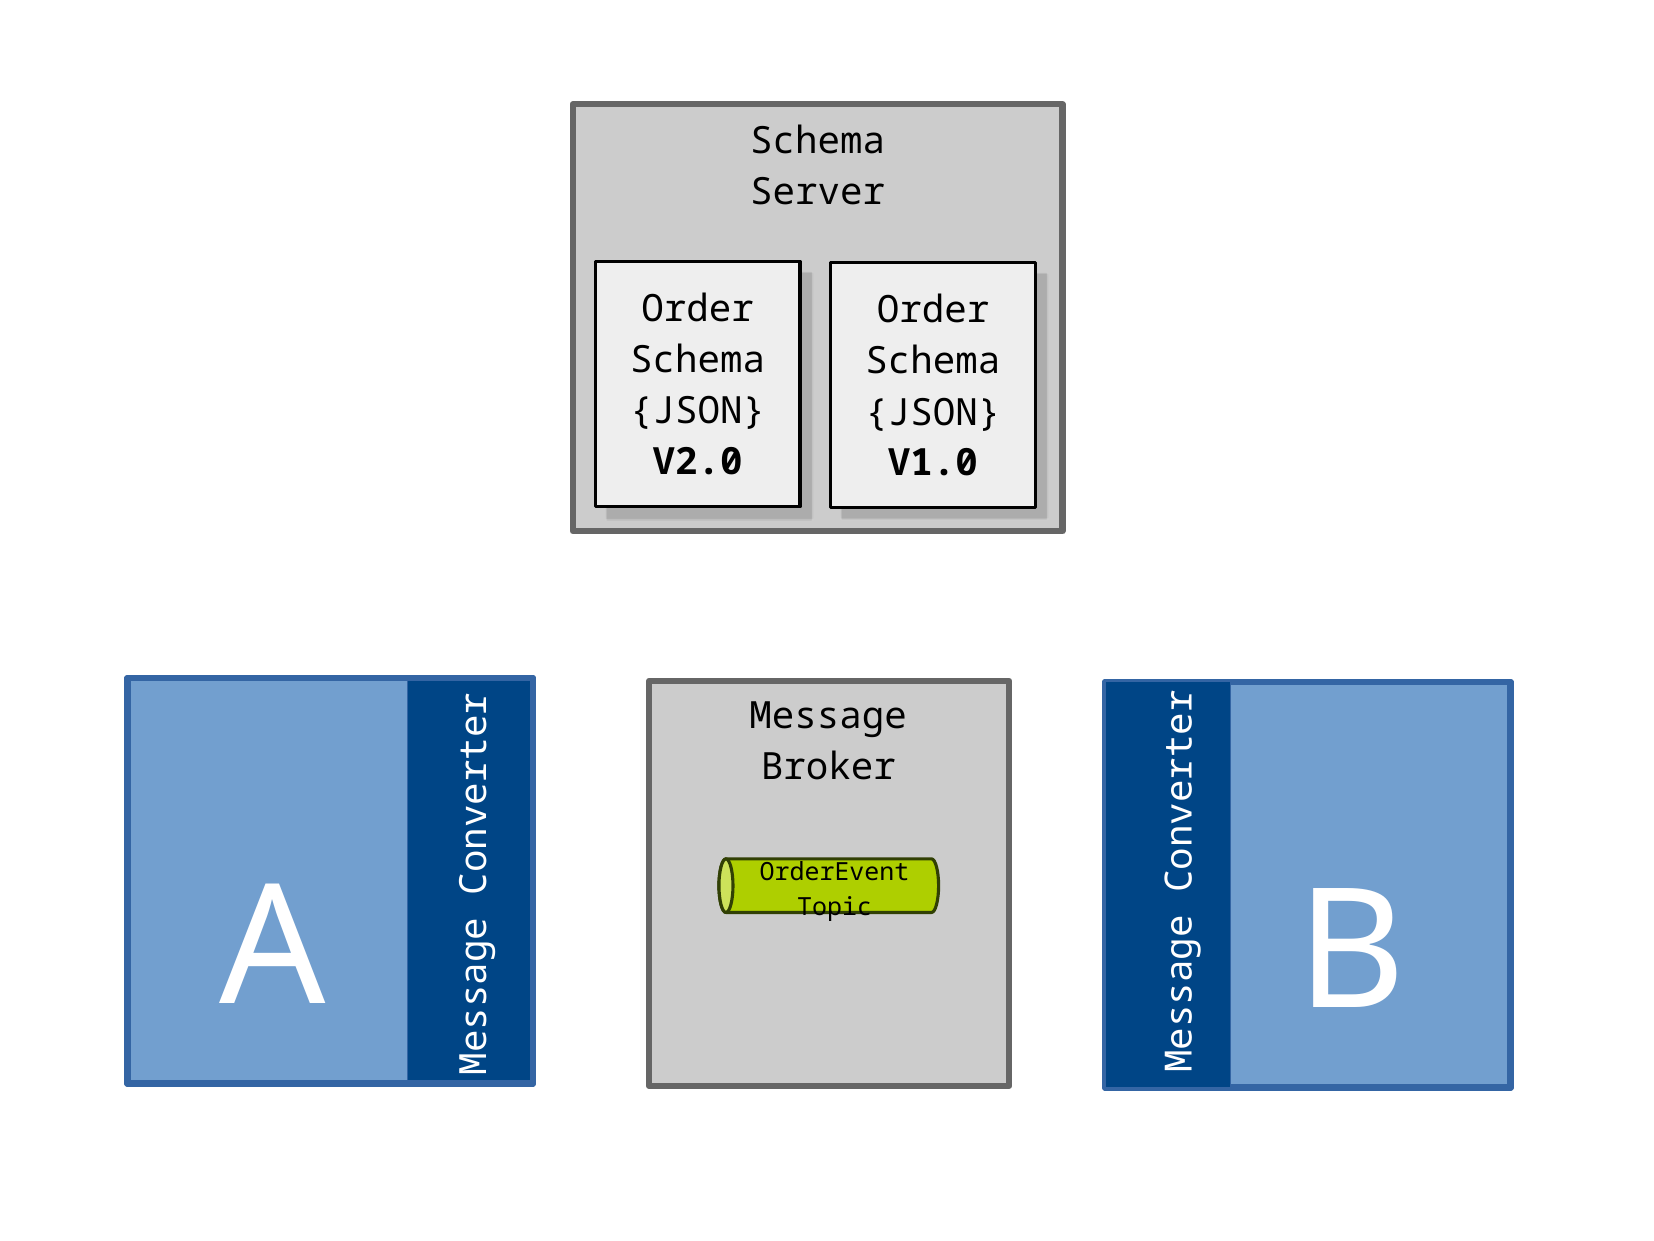

Schema
Server
Order
Schema
{JSON}
V2.0
Order
Schema
{JSON}
V1.0
Message
Broker
A
B
OrderEvent
Topic
Message Converter
Message Converter